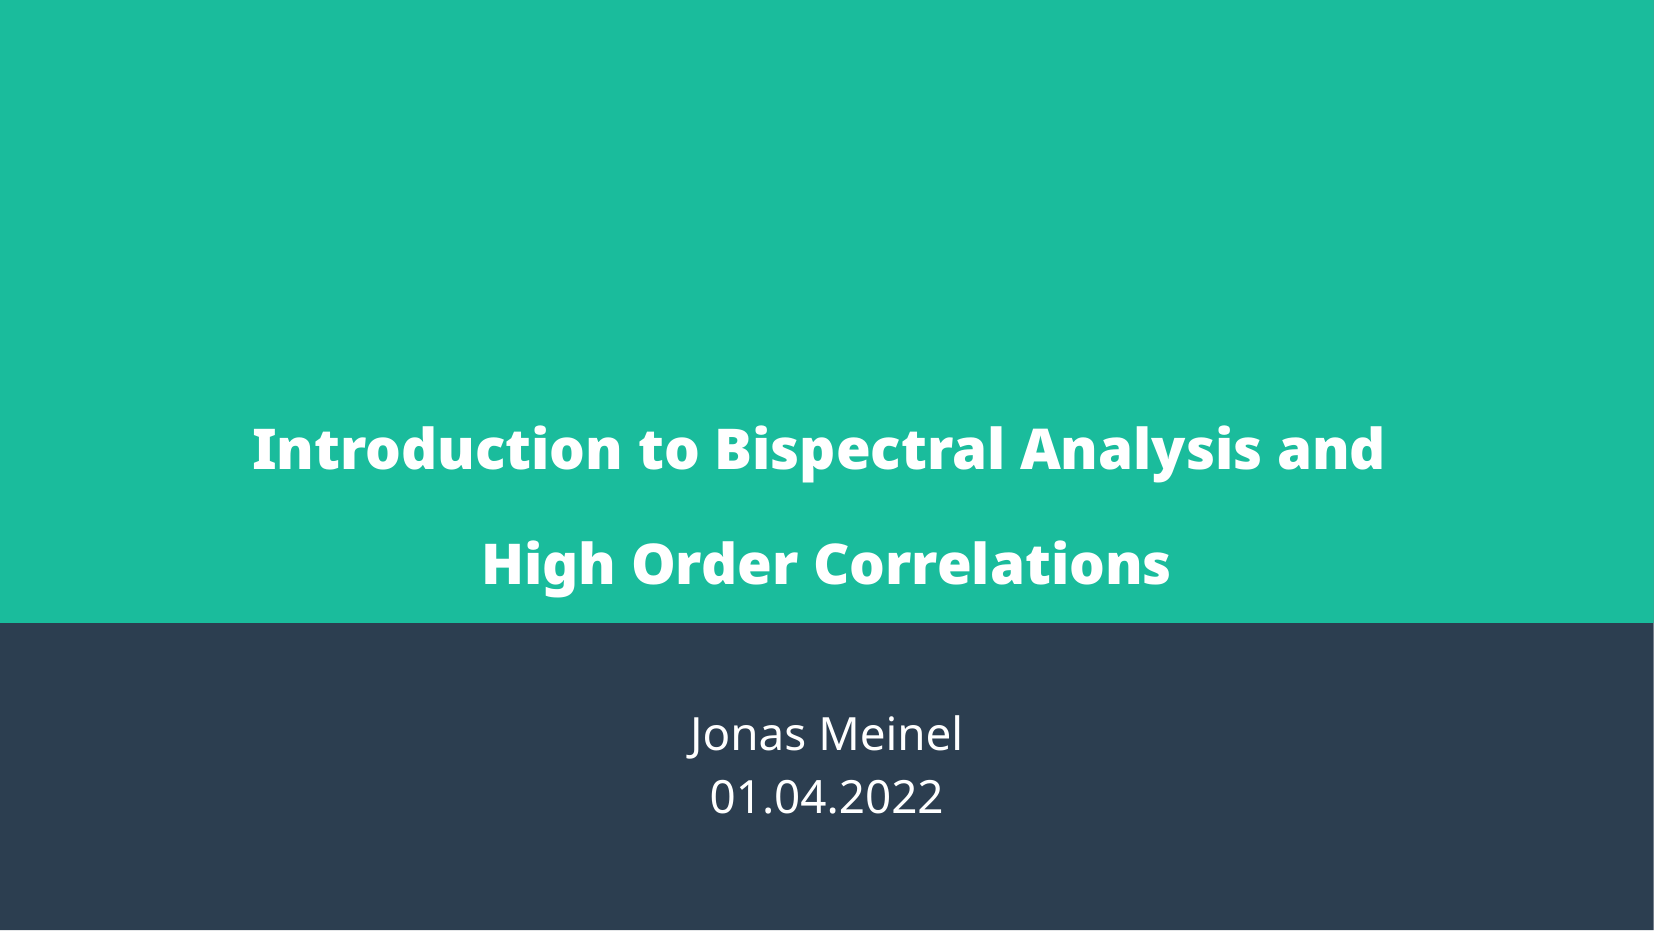

# Introduction to Bispectral Analysis and High Order Correlations
Jonas Meinel
01.04.2022